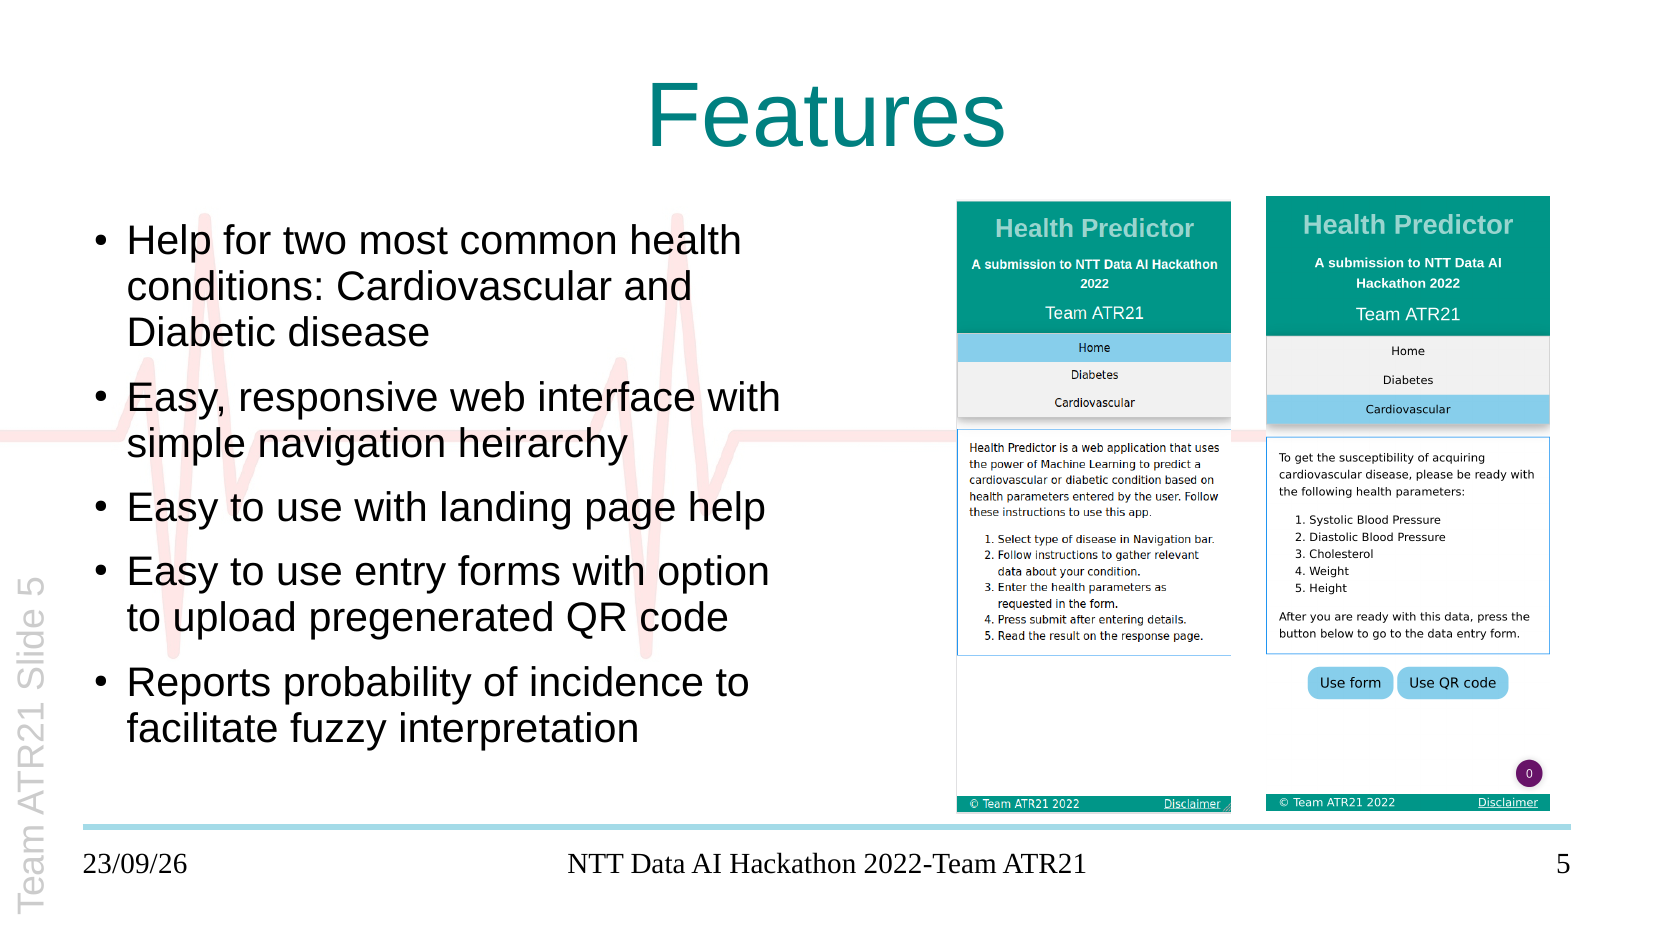

# Features
Help for two most common health conditions: Cardiovascular and Diabetic disease
Easy, responsive web interface with simple navigation heirarchy
Easy to use with landing page help
Easy to use entry forms with option to upload pregenerated QR code
Reports probability of incidence to facilitate fuzzy interpretation
Team ATR21 Slide 5
NTT Data AI Hackathon 2022-Team ATR21
5